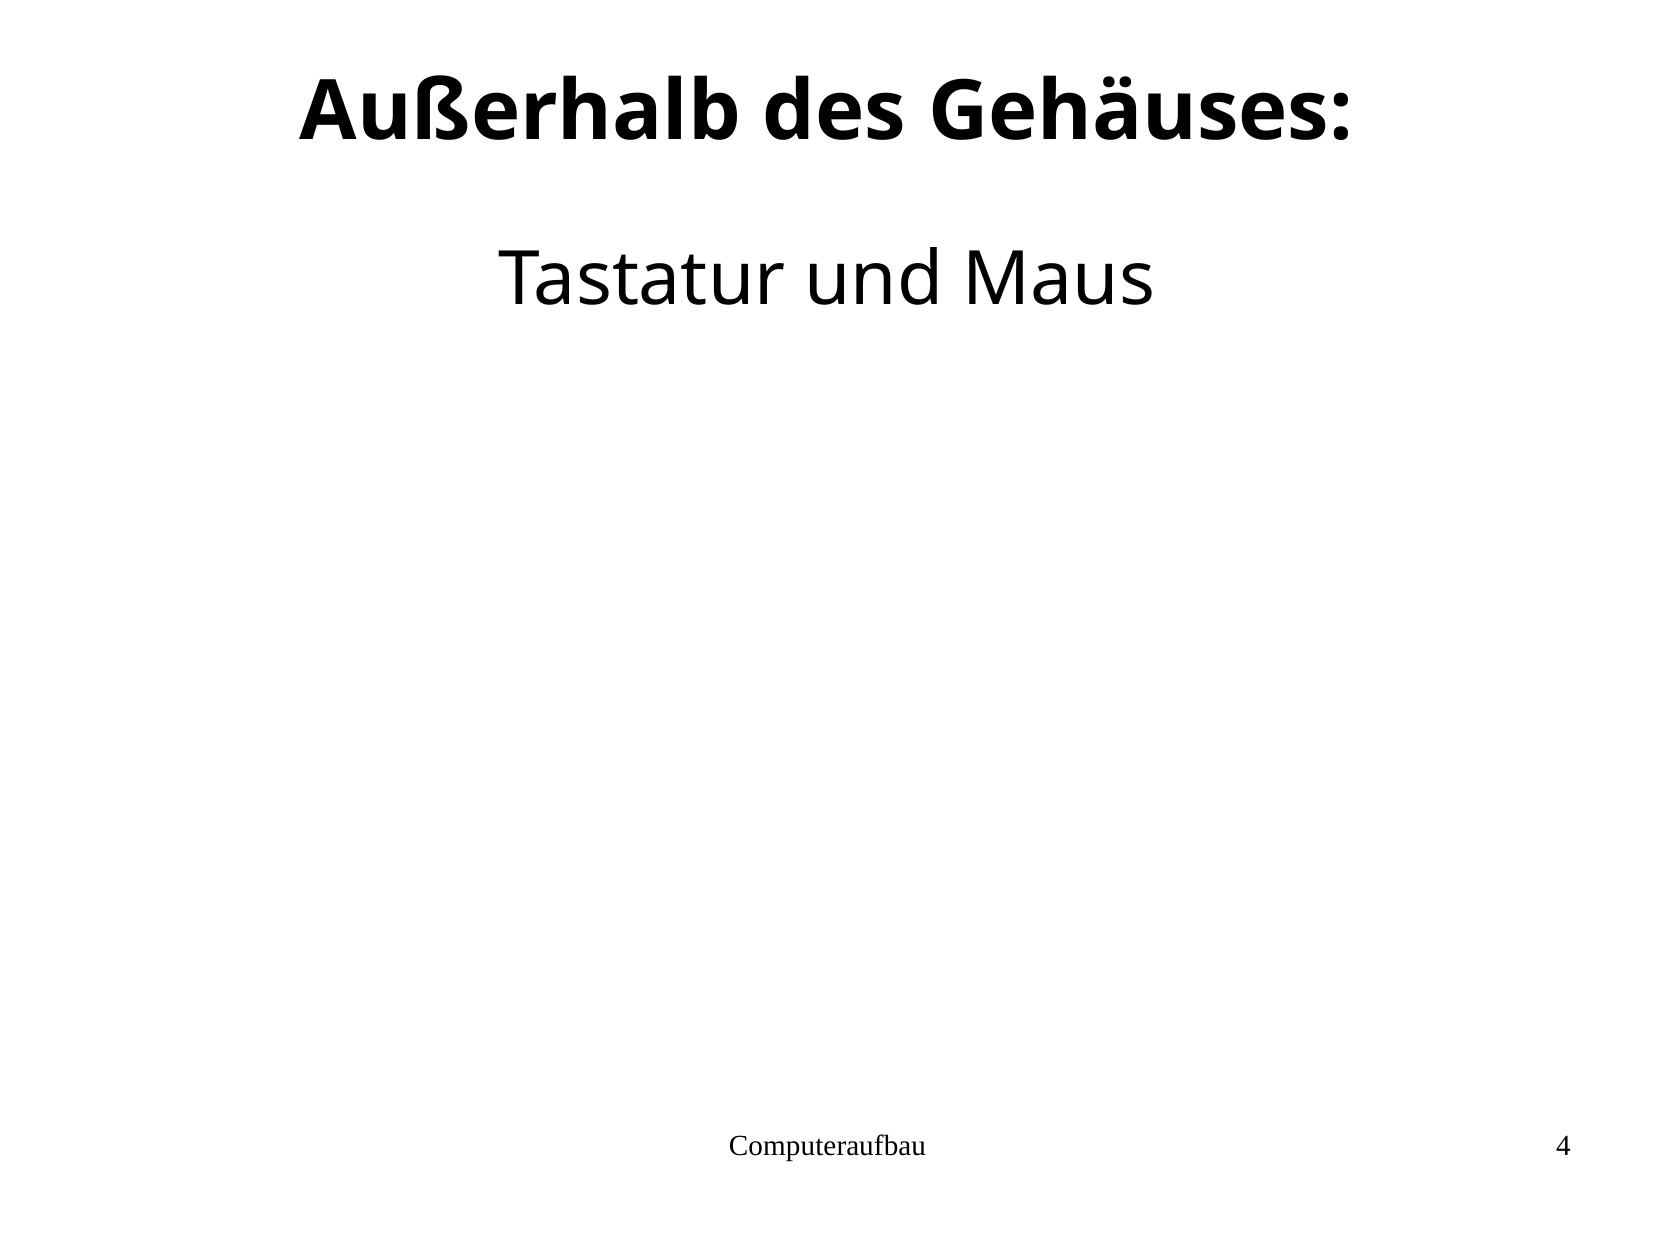

# Außerhalb des Gehäuses:
Tastatur und Maus
Computeraufbau
4